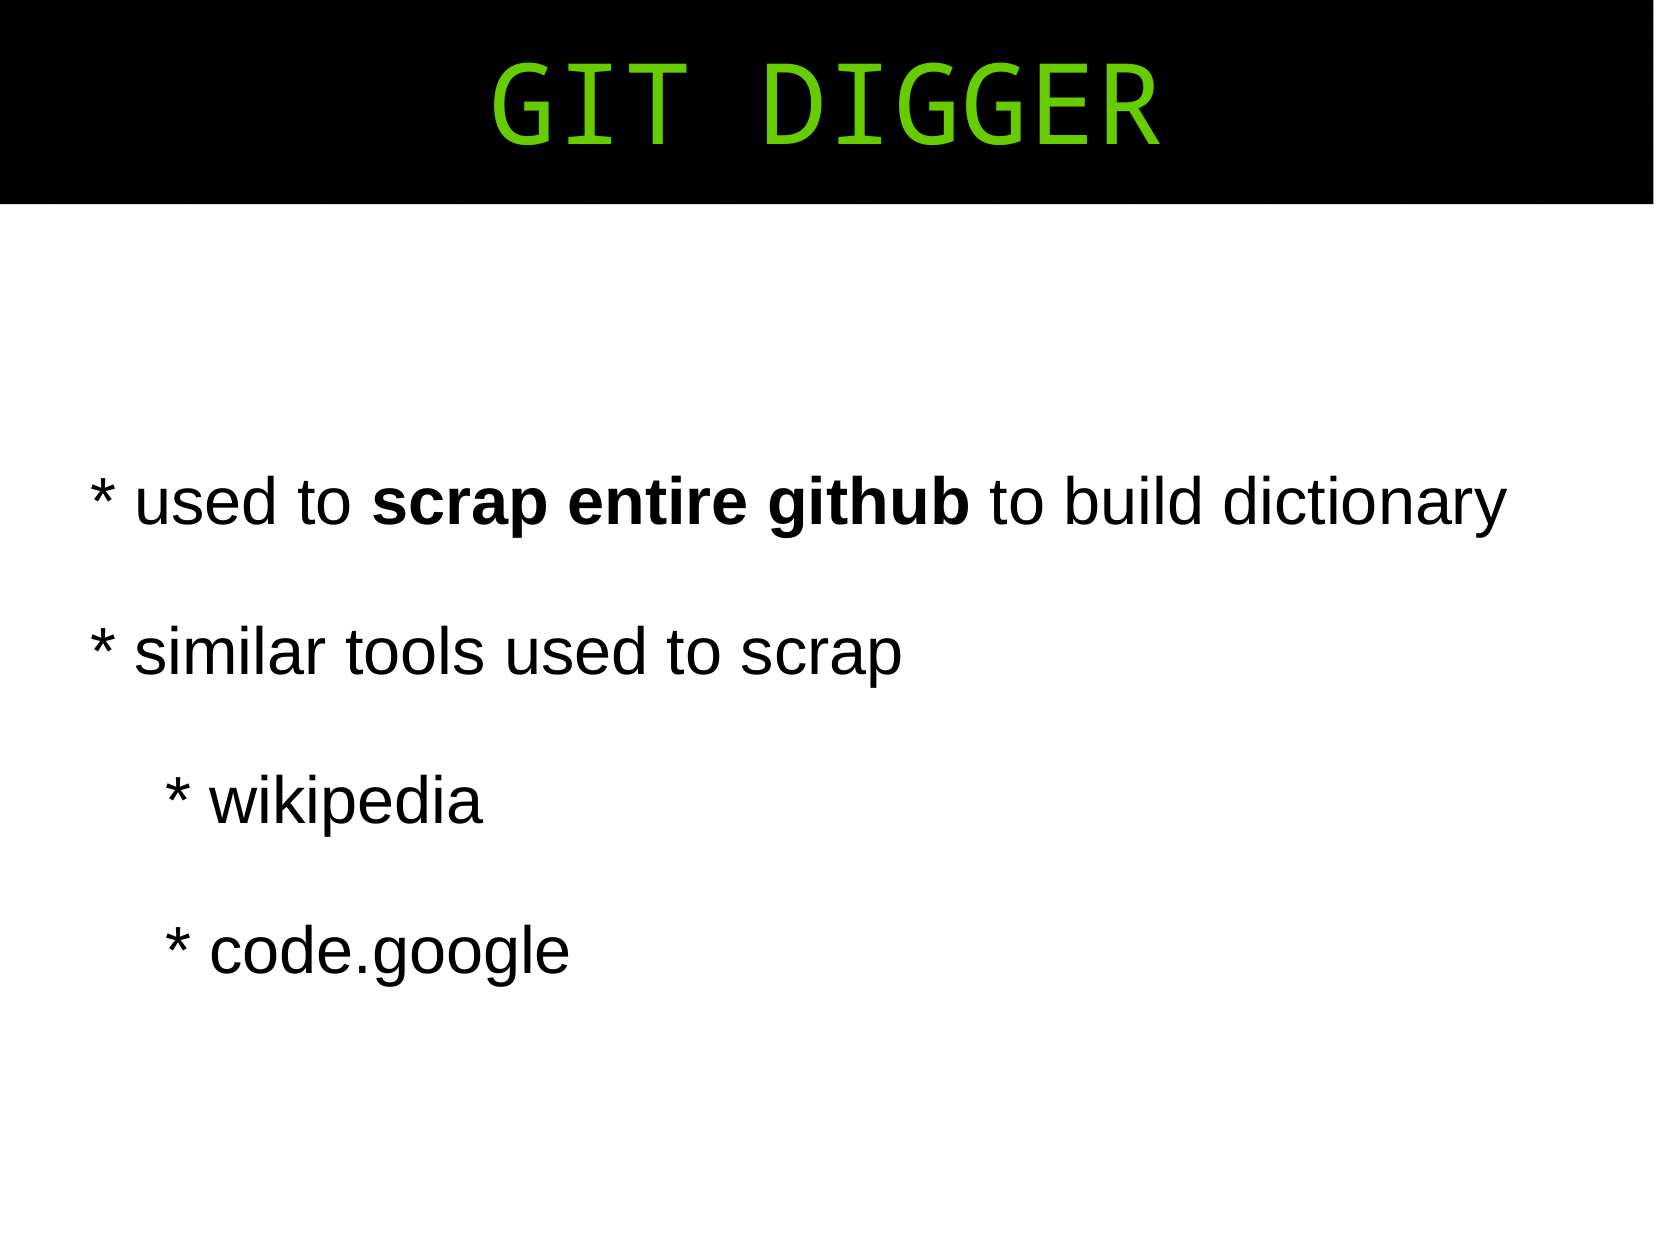

# GIT DIGGER
* used to scrap entire github to build dictionary
* similar tools used to scrap
	* wikipedia
	* code.google